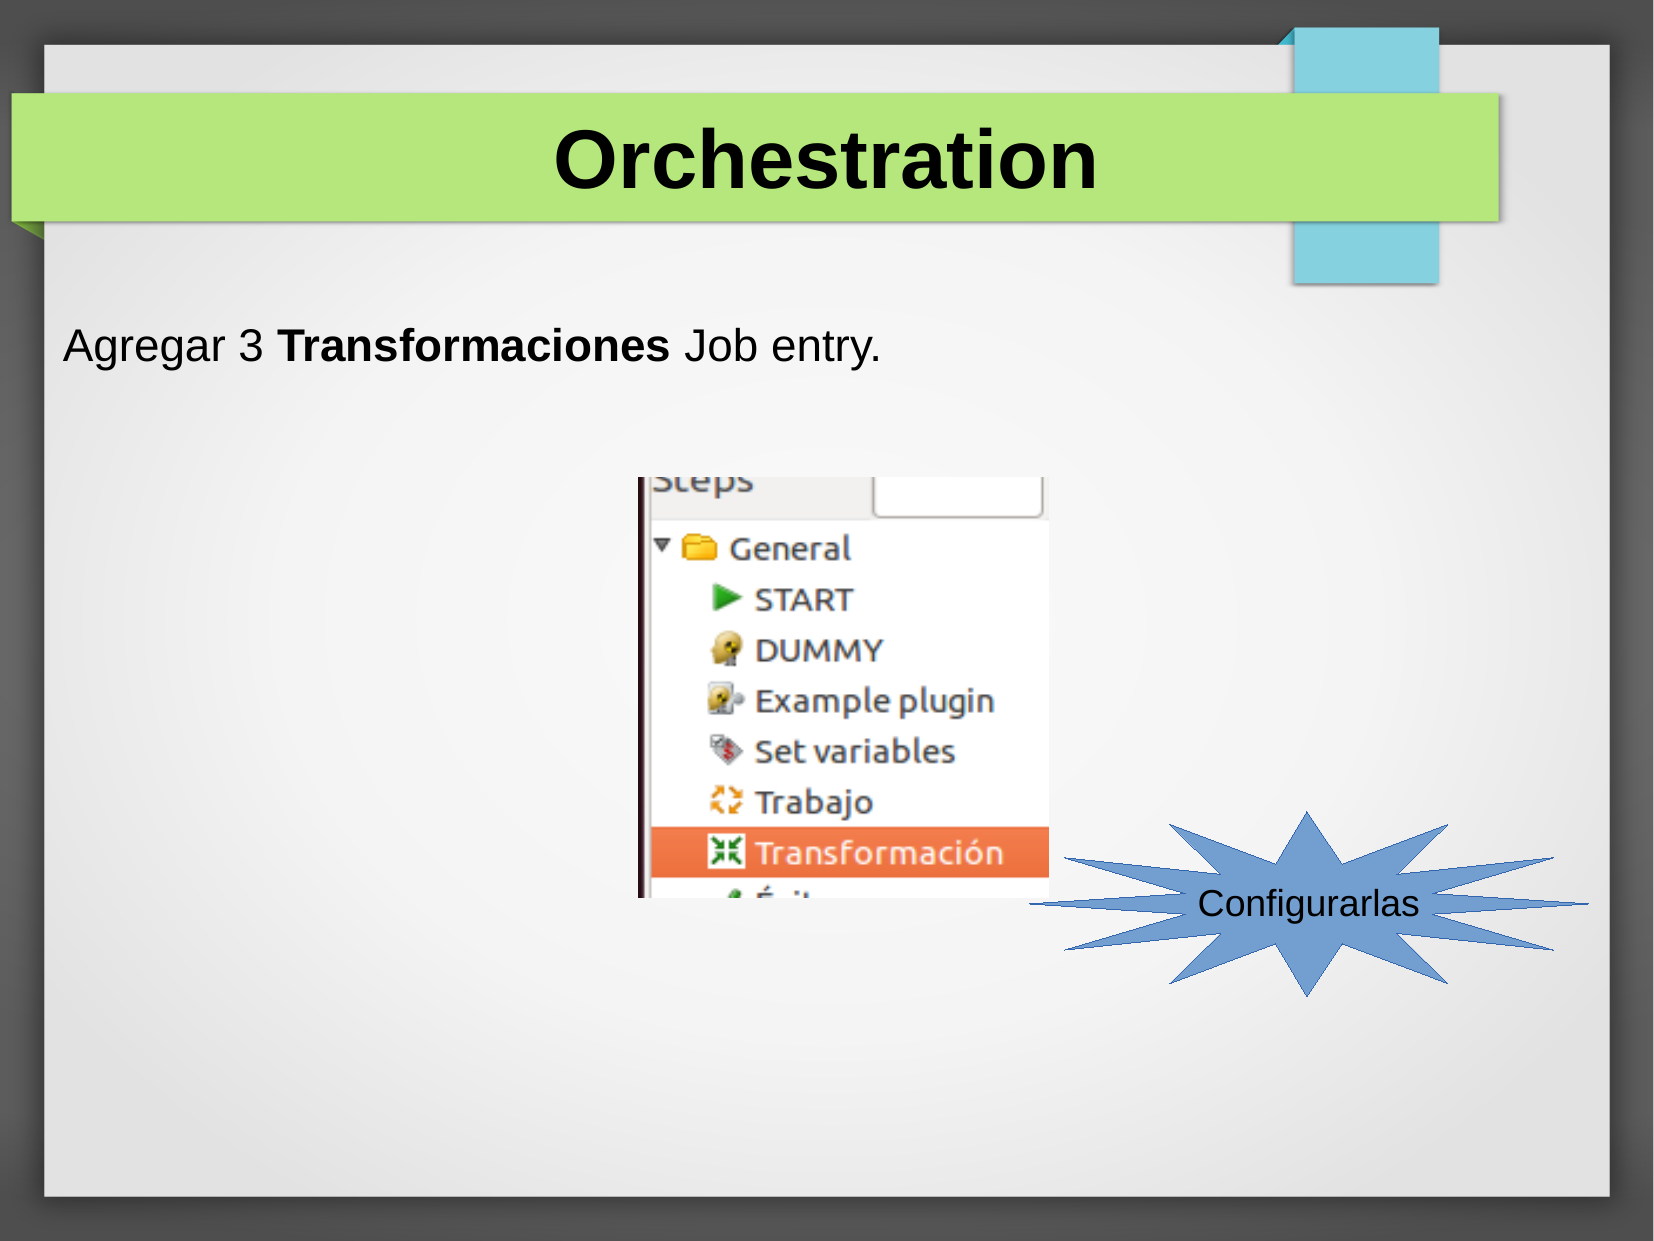

# Orchestration
Agregar 3 Transformaciones Job entry.
Configurarlas